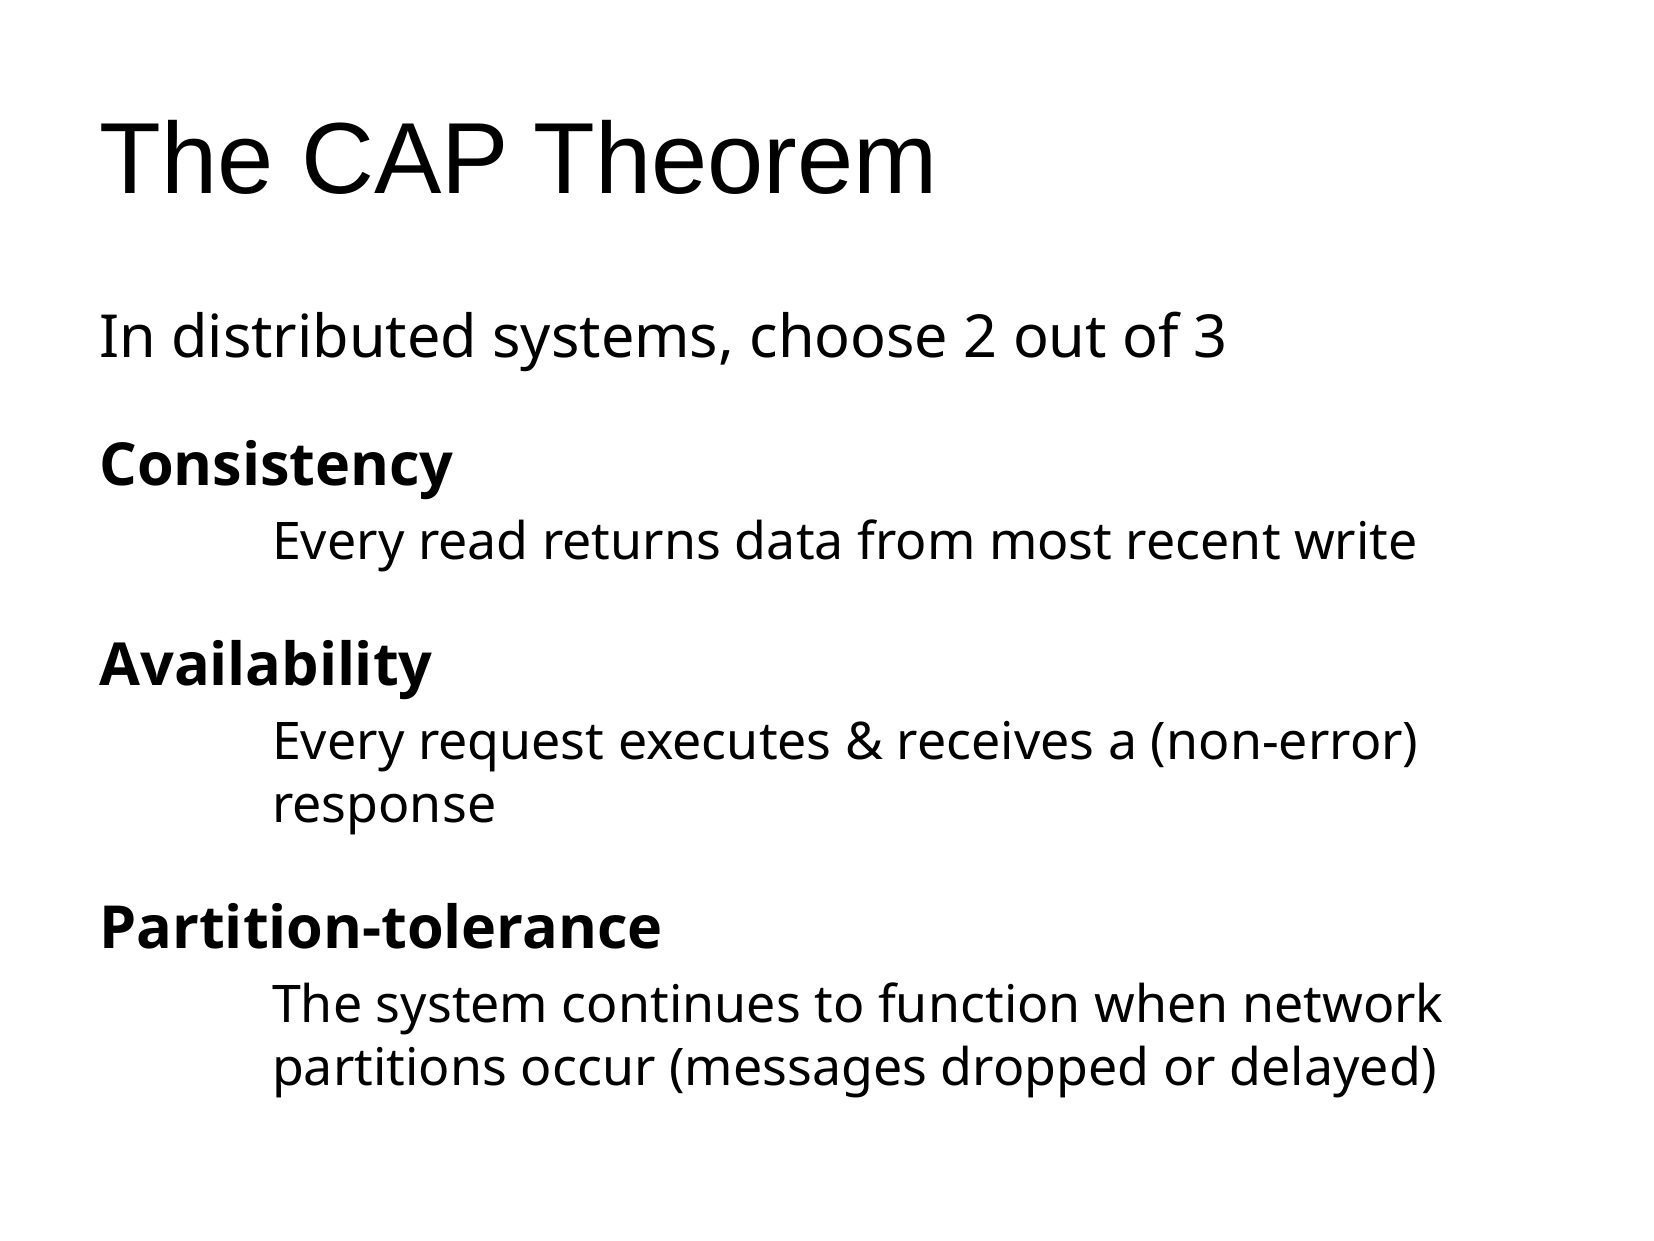

# The CAP Theorem
In distributed systems, choose 2 out of 3
Consistency
Every read returns data from most recent write
Availability
Every request executes & receives a (non-error) response
Partition-tolerance
The system continues to function when network partitions occur (messages dropped or delayed)